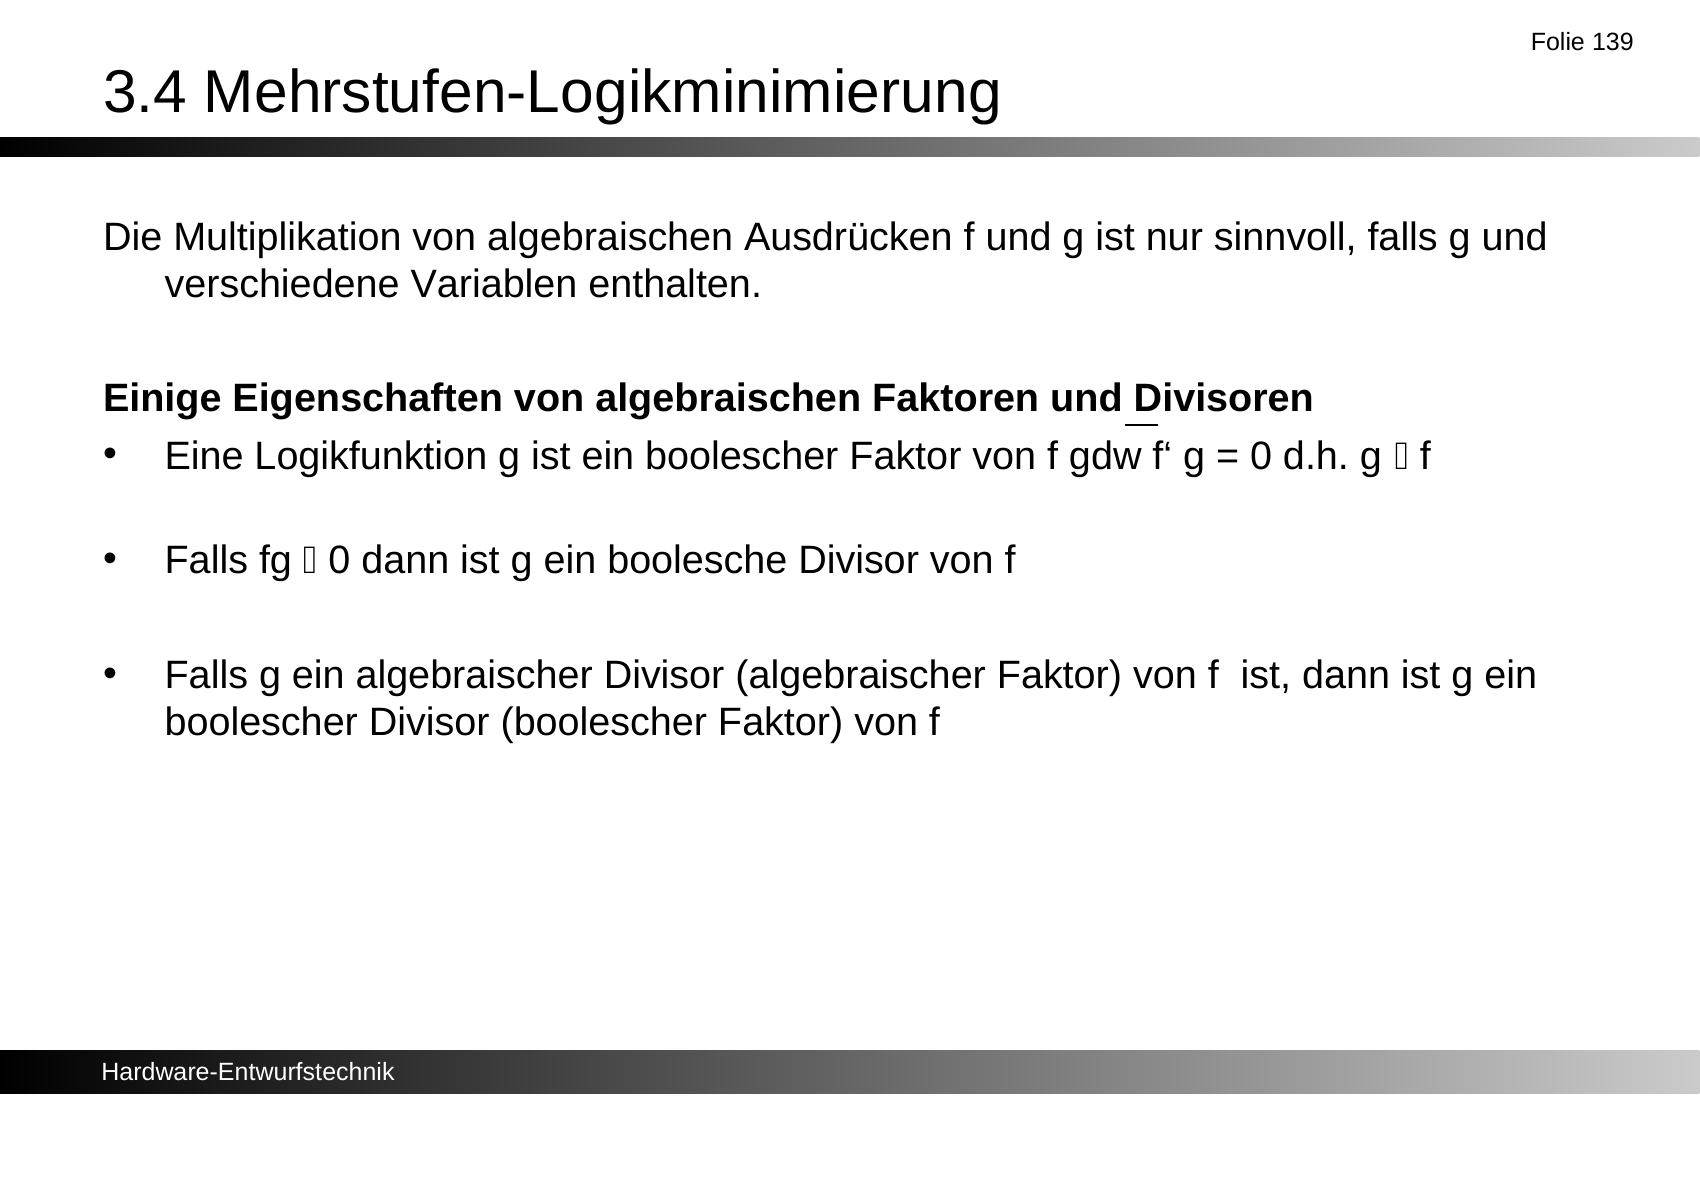

# 3.4 Mehrstufen-Logikminimierung
Die Multiplikation von algebraischen Ausdrücken f und g ist nur sinnvoll, falls g und verschiedene Variablen enthalten.
Einige Eigenschaften von algebraischen Faktoren und Divisoren
Eine Logikfunktion g ist ein boolescher Faktor von f gdw f‘ g = 0 d.h. g  f
Falls fg  0 dann ist g ein boolesche Divisor von f
Falls g ein algebraischer Divisor (algebraischer Faktor) von f ist, dann ist g ein boolescher Divisor (boolescher Faktor) von f